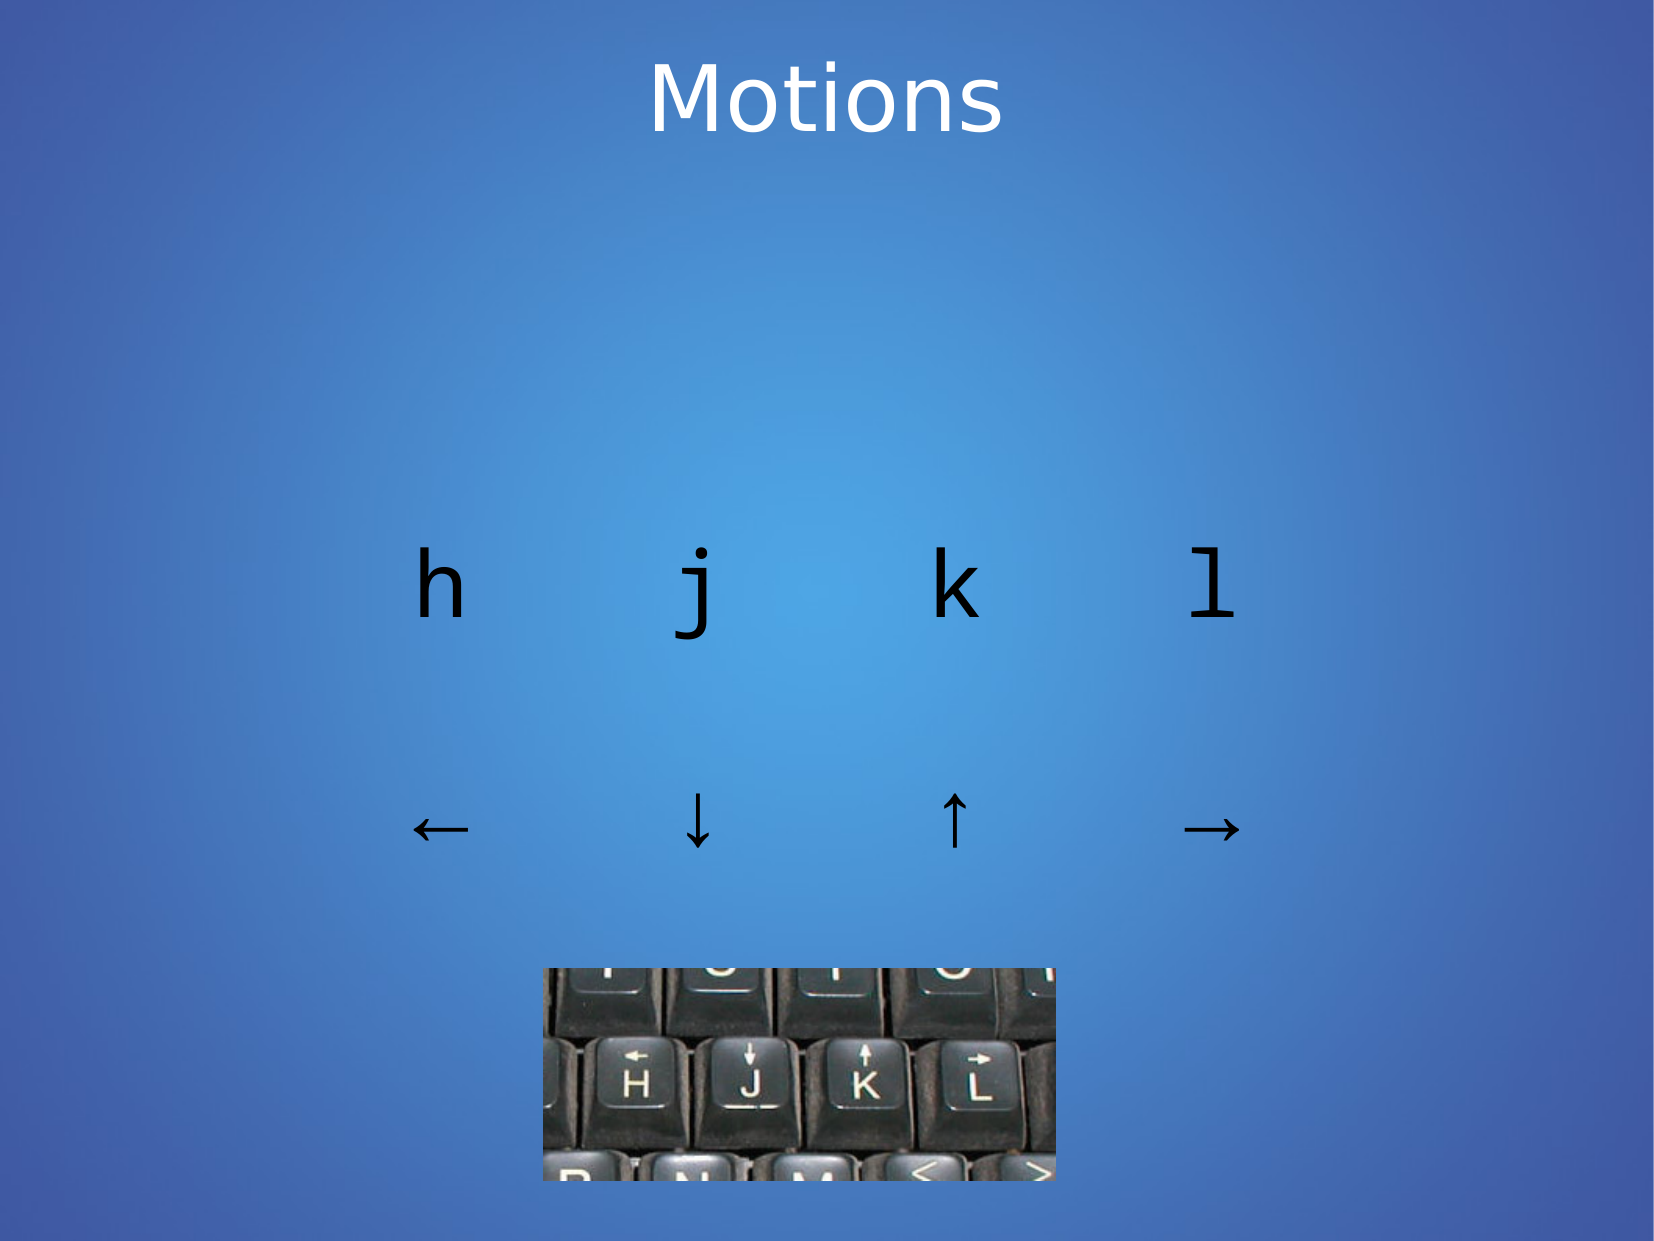

# Motions
| h | j | k | l |
| --- | --- | --- | --- |
| ← | ↓ | ↑ | → |